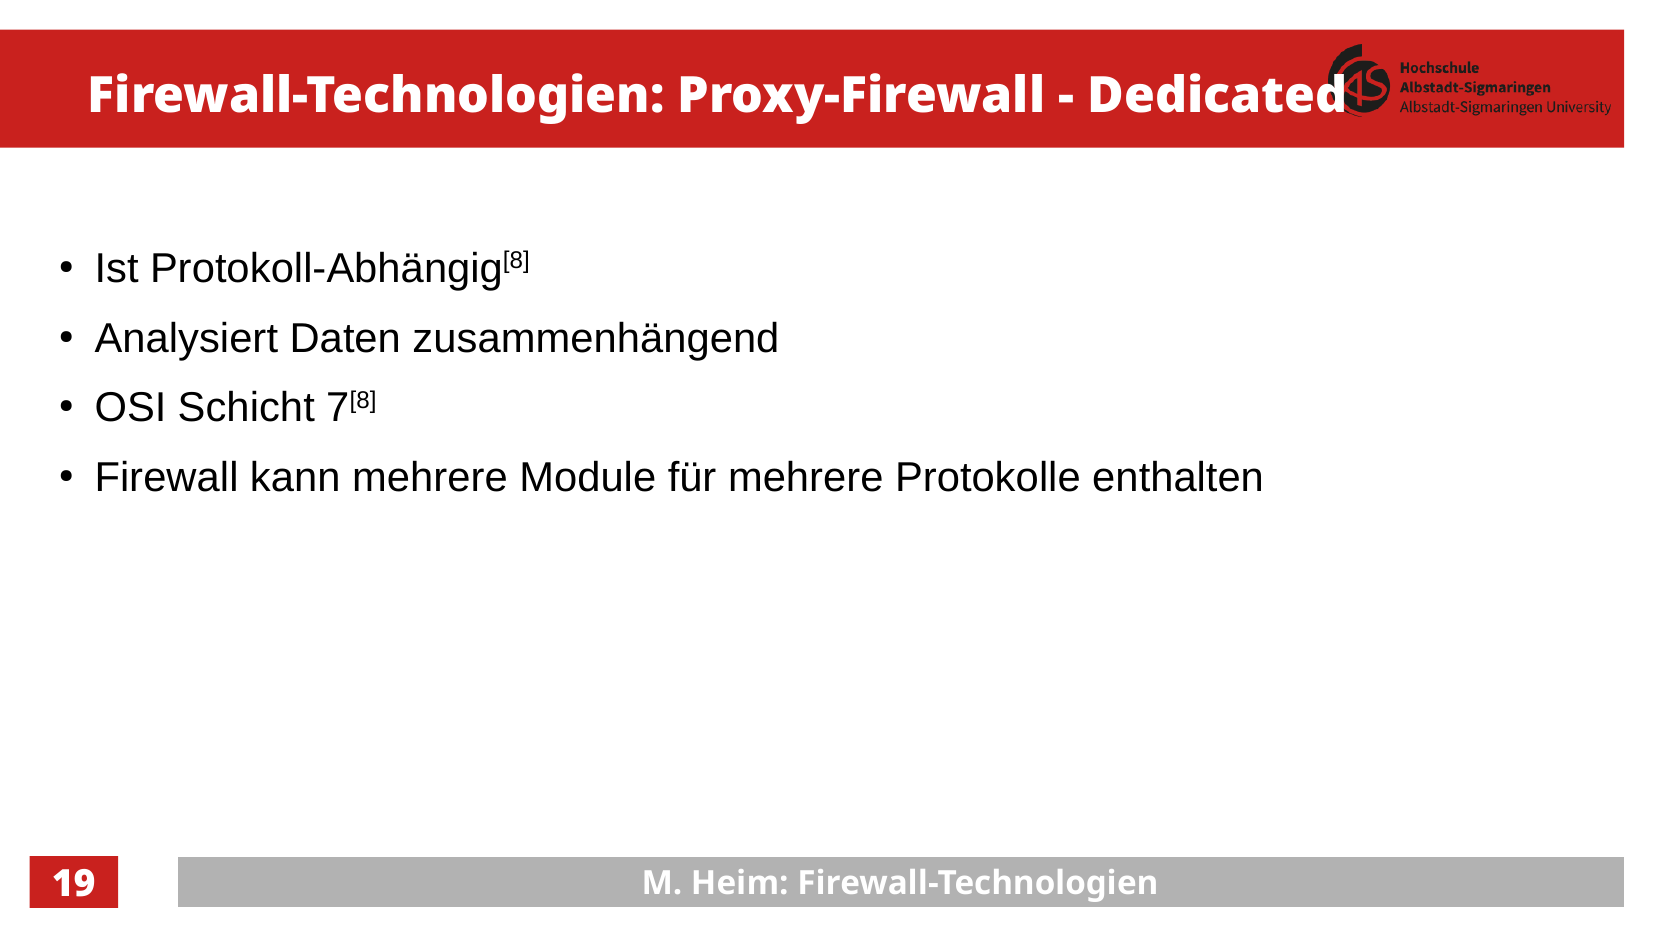

Firewall-Technologien: Proxy-Firewall - Dedicated
# Ist Protokoll-Abhängig[8]
Analysiert Daten zusammenhängend
OSI Schicht 7[8]
Firewall kann mehrere Module für mehrere Protokolle enthalten
19